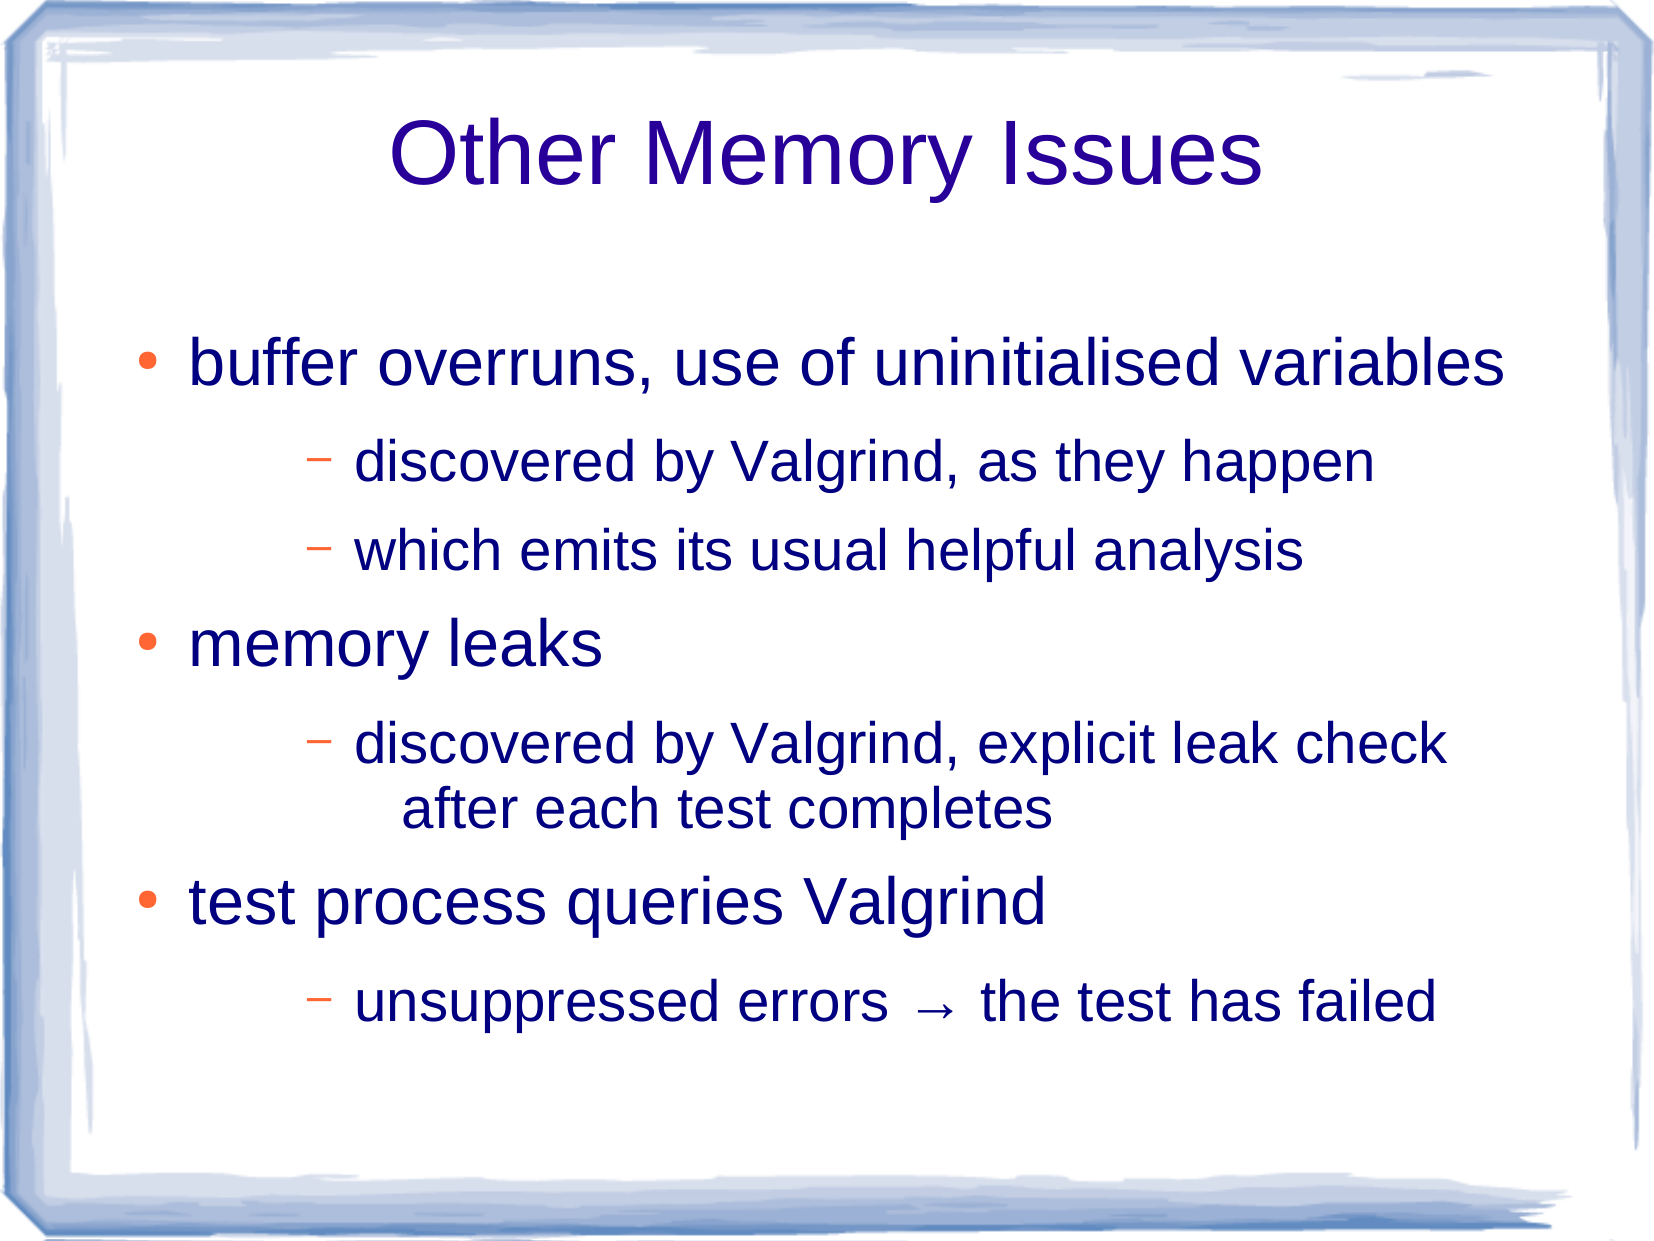

# Other Memory Issues
buffer overruns, use of uninitialised variables
discovered by Valgrind, as they happen
which emits its usual helpful analysis
memory leaks
discovered by Valgrind, explicit leak check after each test completes
test process queries Valgrind
unsuppressed errors → the test has failed